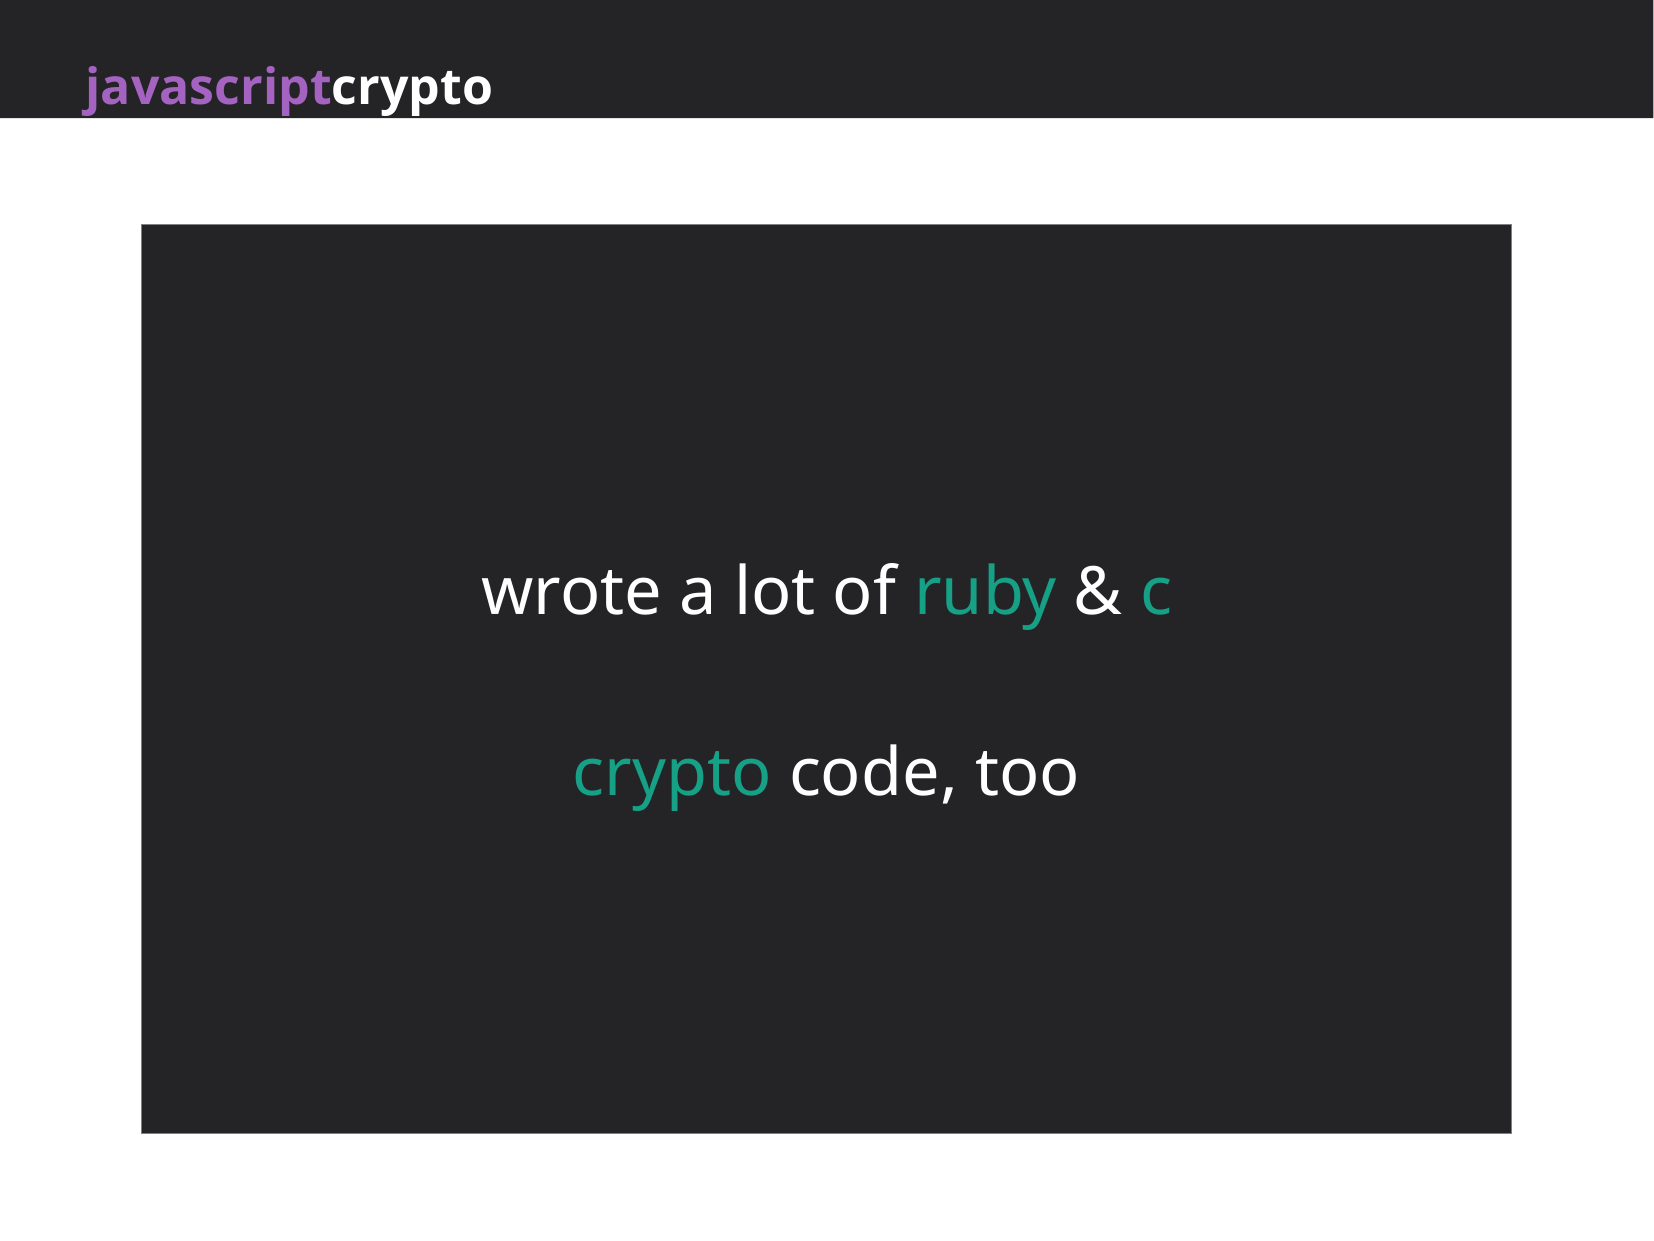

javascriptcrypto
wrote a lot of ruby & c
crypto code, too